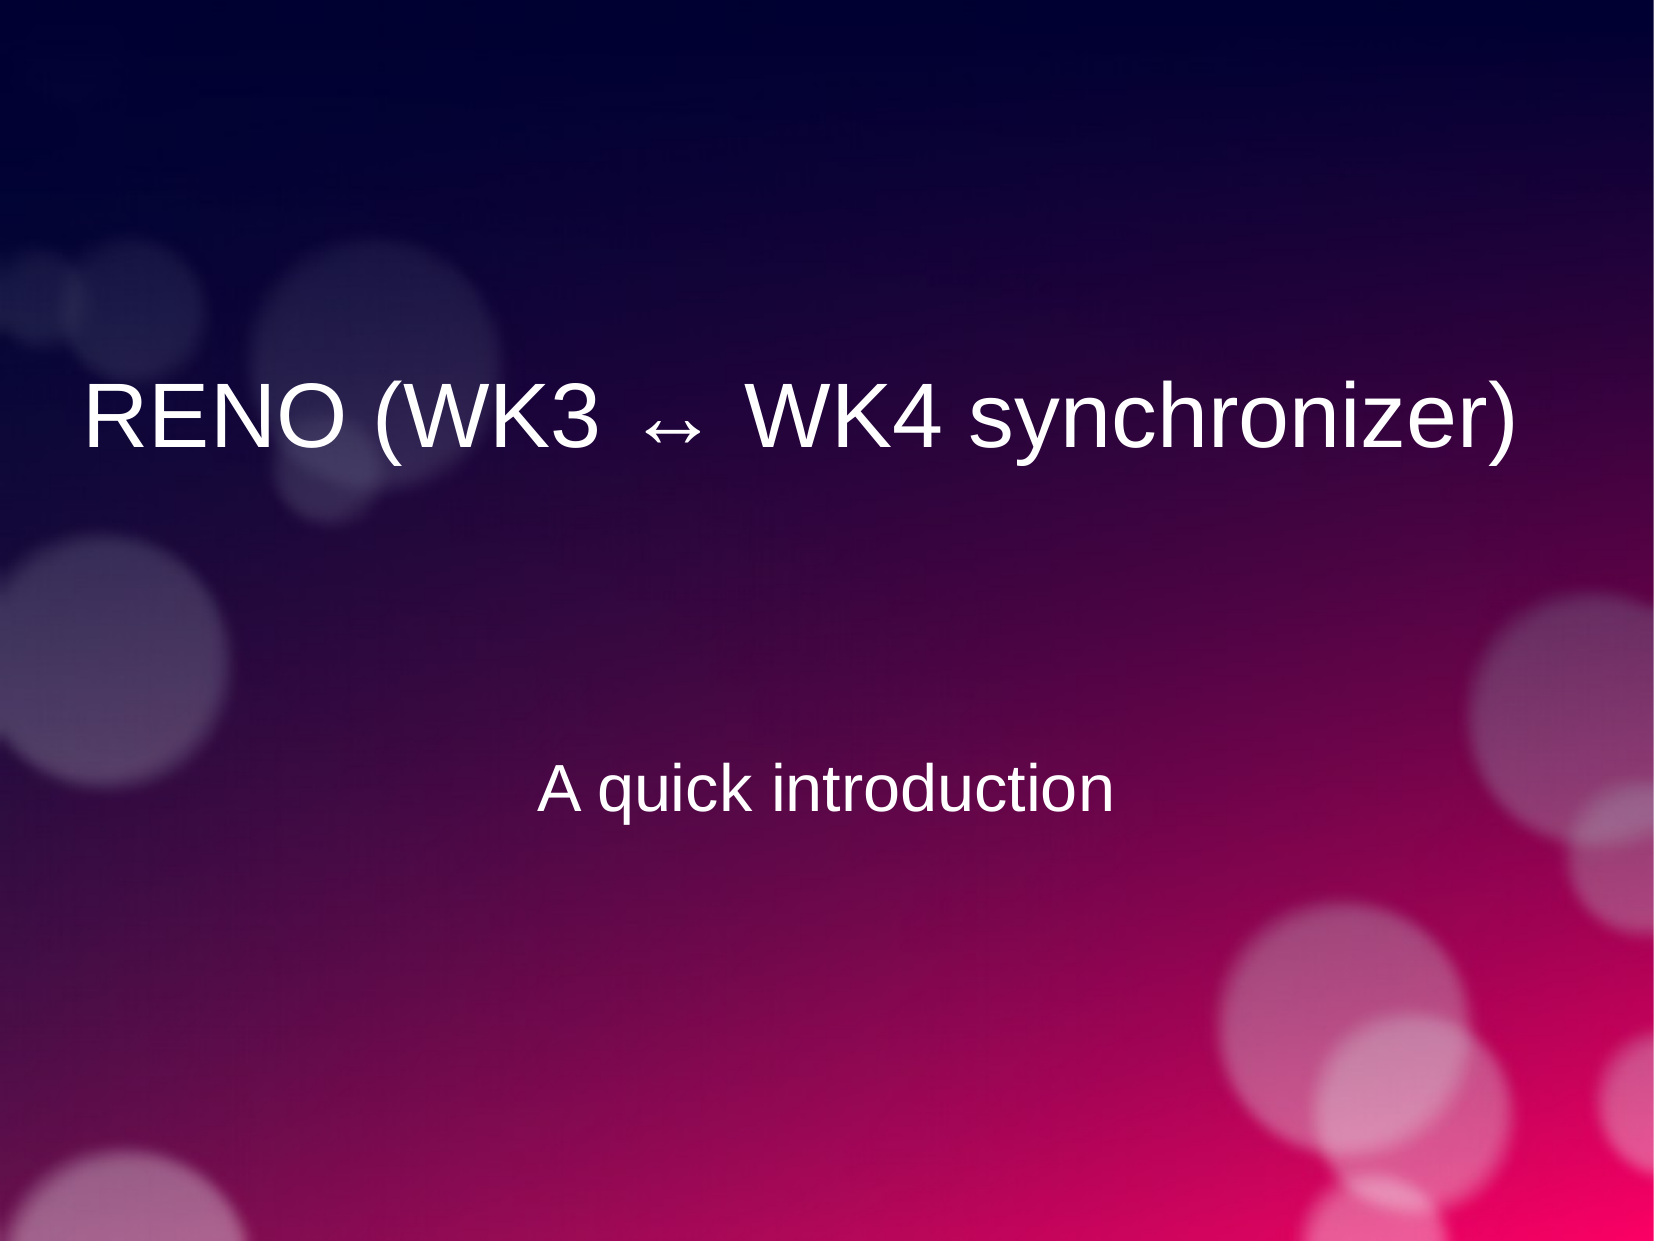

# RENO (WK3 ↔ WK4 synchronizer)
A quick introduction